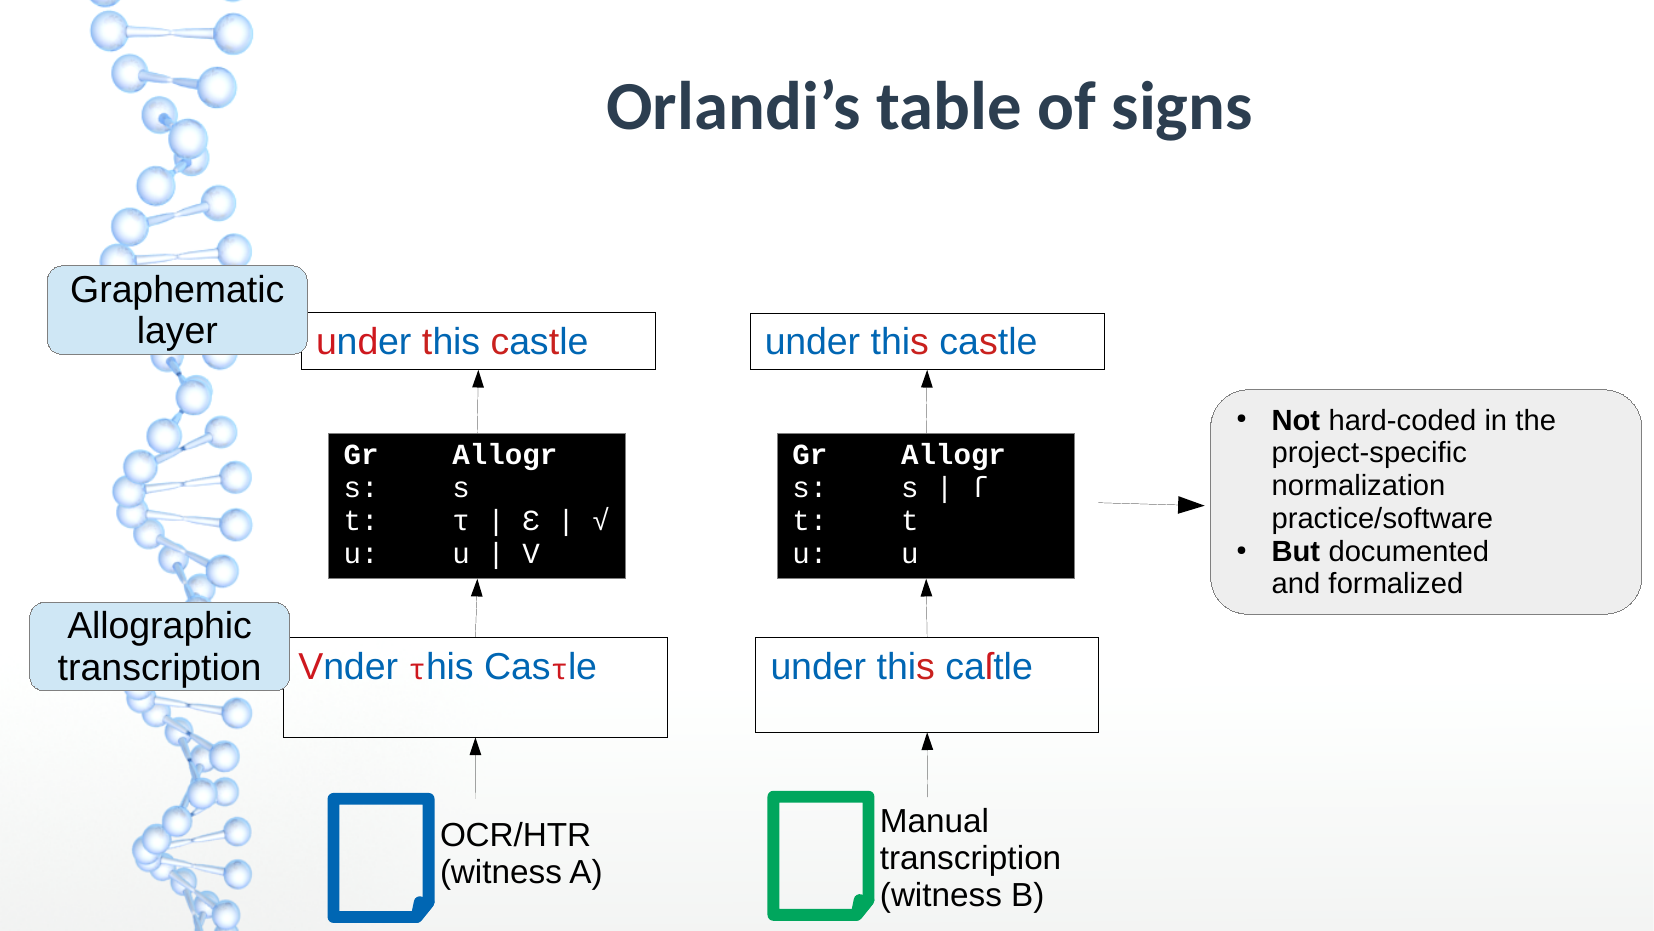

# Orlandi’s table of signs
Graphematic
layer
under this castle
under this castle
Not hard-coded in the
project-specific
normalization
practice/software
But documented
and formalized
Gr	 Allogr
s:	 s
t:	 τ | Ɛ | √
u:	 u | V
Gr	 Allogr
s:	 s | ſ
t:	 t
u:	 u
Allographic
transcription
Vnder τhis Casτle
under this caſtle
Manual
transcription
(witness B)
OCR/HTR
(witness A)